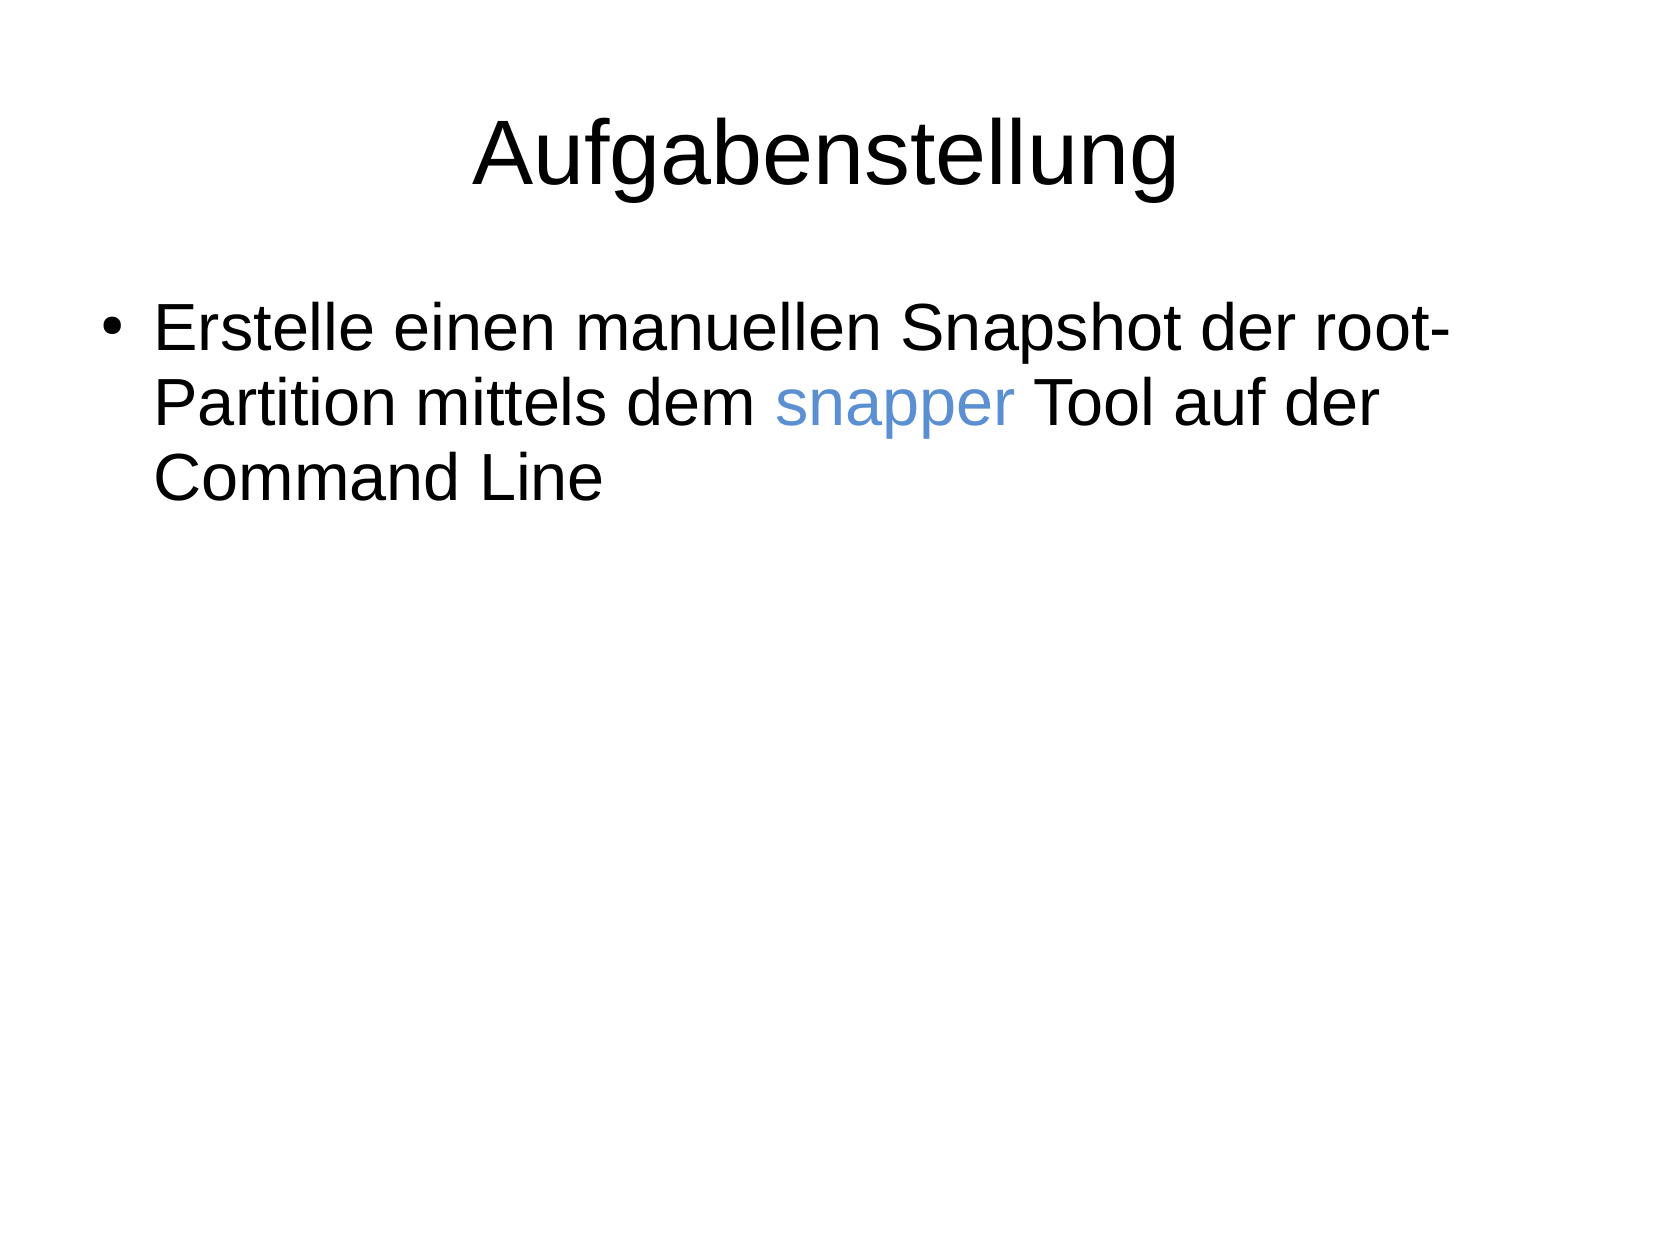

# Aufgabenstellung
Erstelle einen manuellen Snapshot der root- Partition mittels dem snapper Tool auf der Command Line